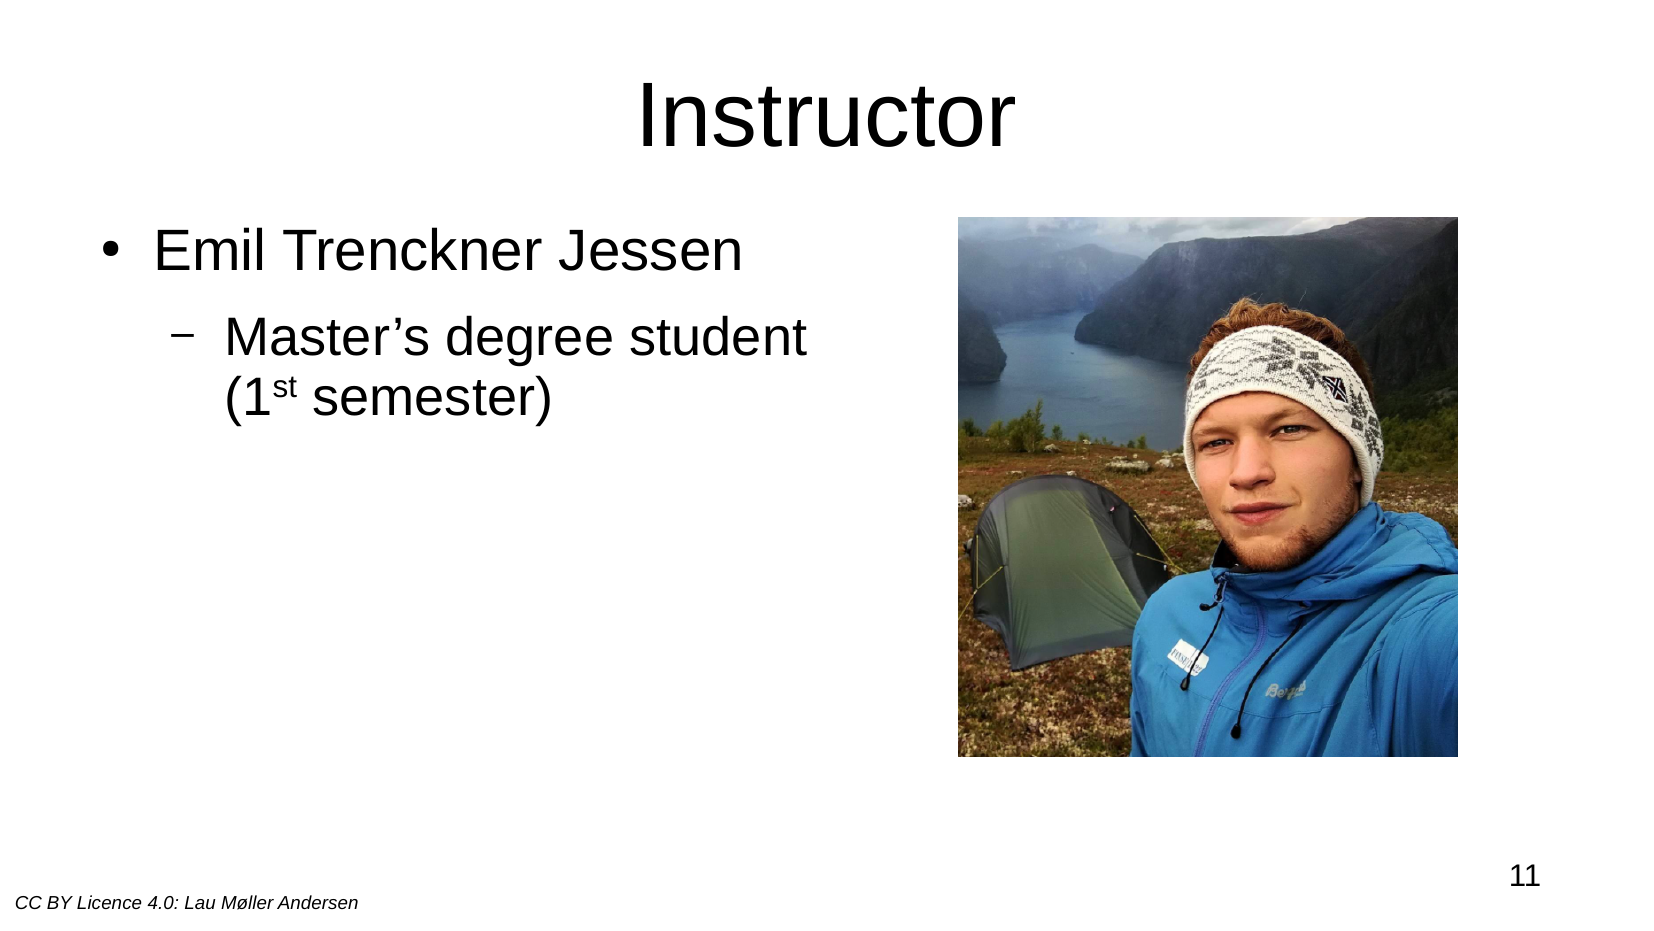

# Instructor
Emil Trenckner Jessen
Master’s degree student (1st semester)
CC BY Licence 4.0: Lau Møller Andersen